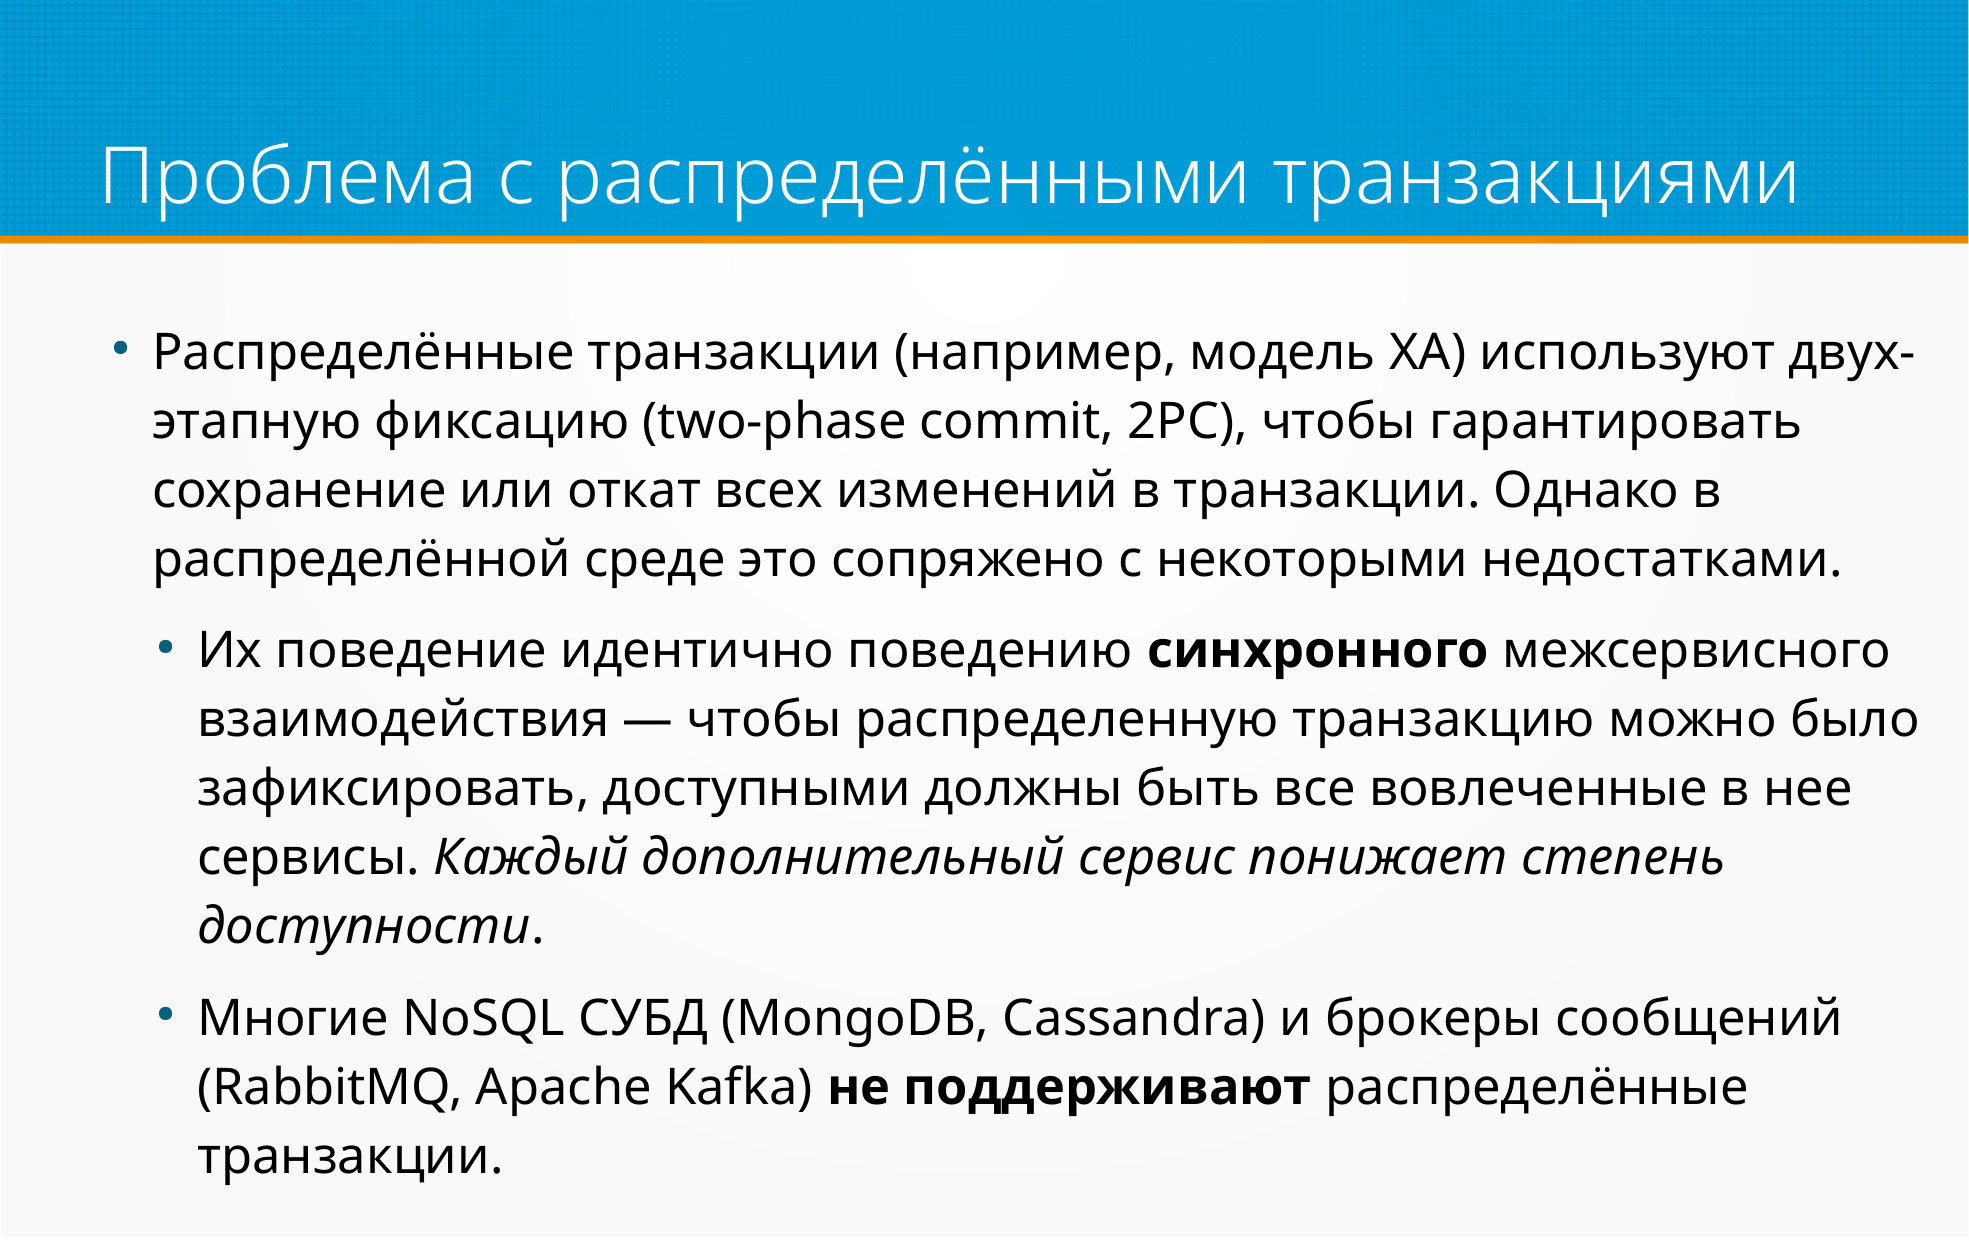

# Проблема с распределёнными транзакциями
Распределённые транзакции (например, модель XA) используют двух-этапную фиксацию (two-phase commit, 2PC), чтобы гарантировать сохранение или откат всех изменений в транзакции. Однако в распределённой среде это сопряжено с некоторыми недостатками.
Их поведение идентично поведению синхронного межсервисного взаимодействия — чтобы распределенную транзакцию можно было зафиксировать, доступными должны быть все вовлеченные в нее сервисы. Каждый дополнительный сервис понижает степень доступности.
Многие NoSQL СУБД (MongoDB, Cassandra) и брокеры сообщений (RabbitMQ, Apache Kafka) не поддерживают распределённые транзакции.